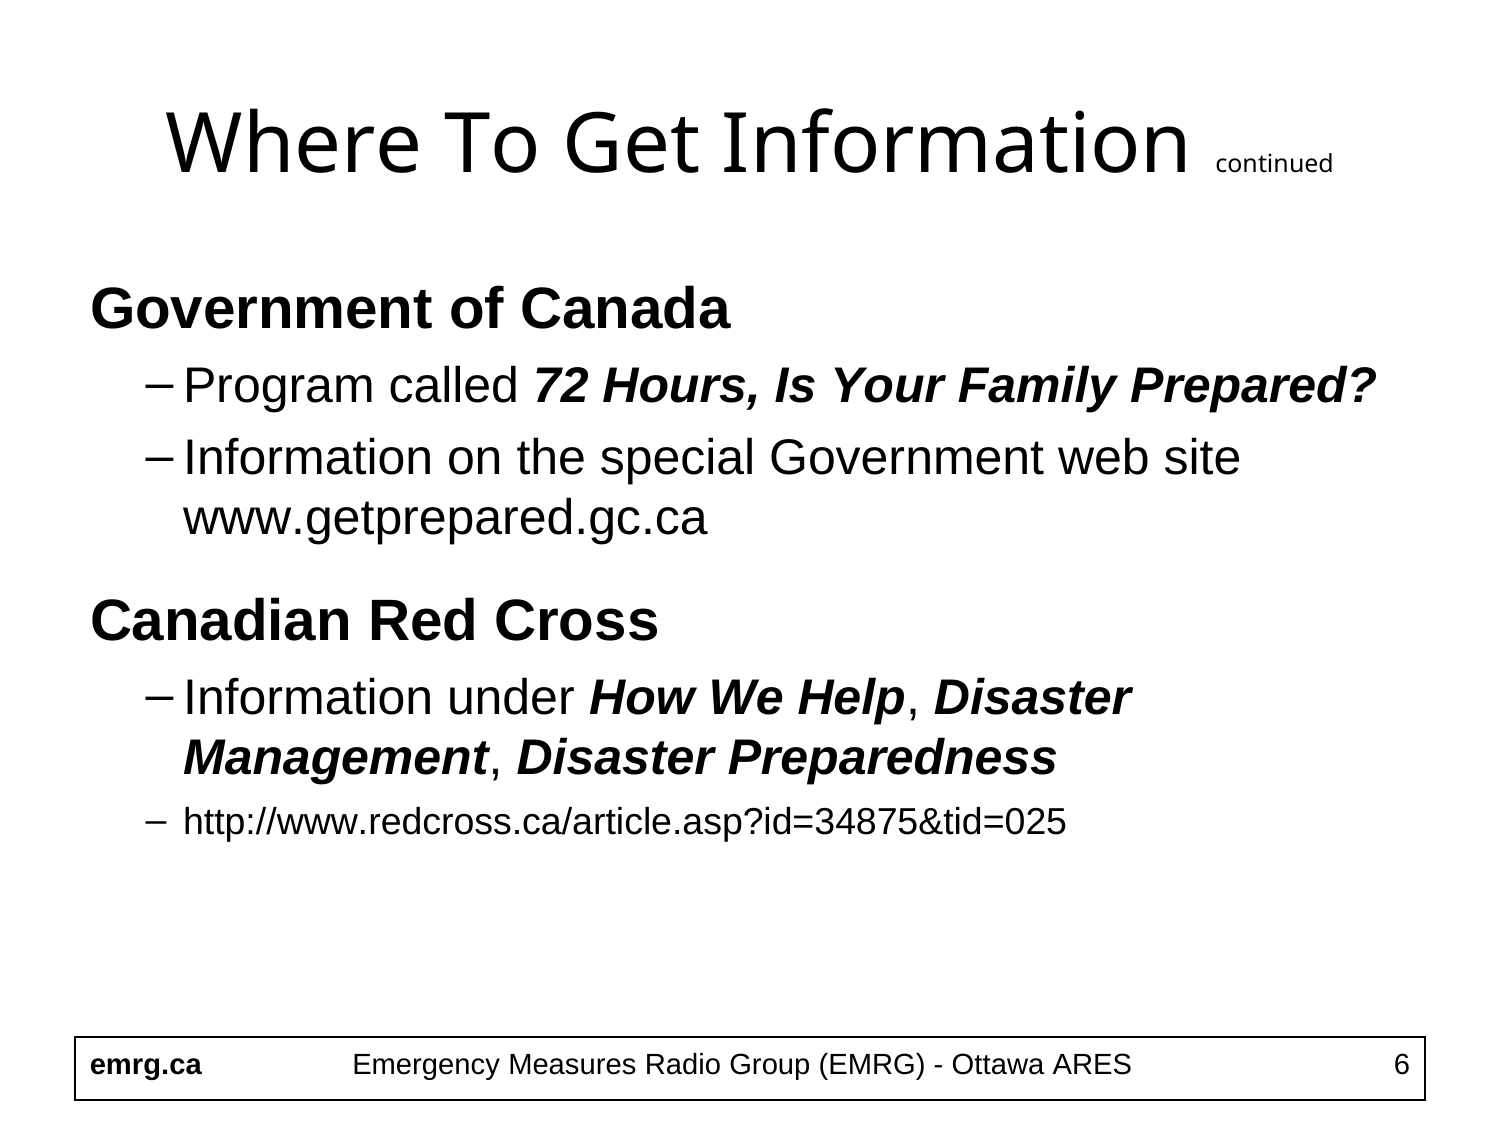

Where To Get Information continued
# Government of Canada
Program called 72 Hours, Is Your Family Prepared?
Information on the special Government web site www.getprepared.gc.ca
Canadian Red Cross
Information under How We Help, Disaster Management, Disaster Preparedness
http://www.redcross.ca/article.asp?id=34875&tid=025
Emergency Measures Radio Group (EMRG) - Ottawa ARES